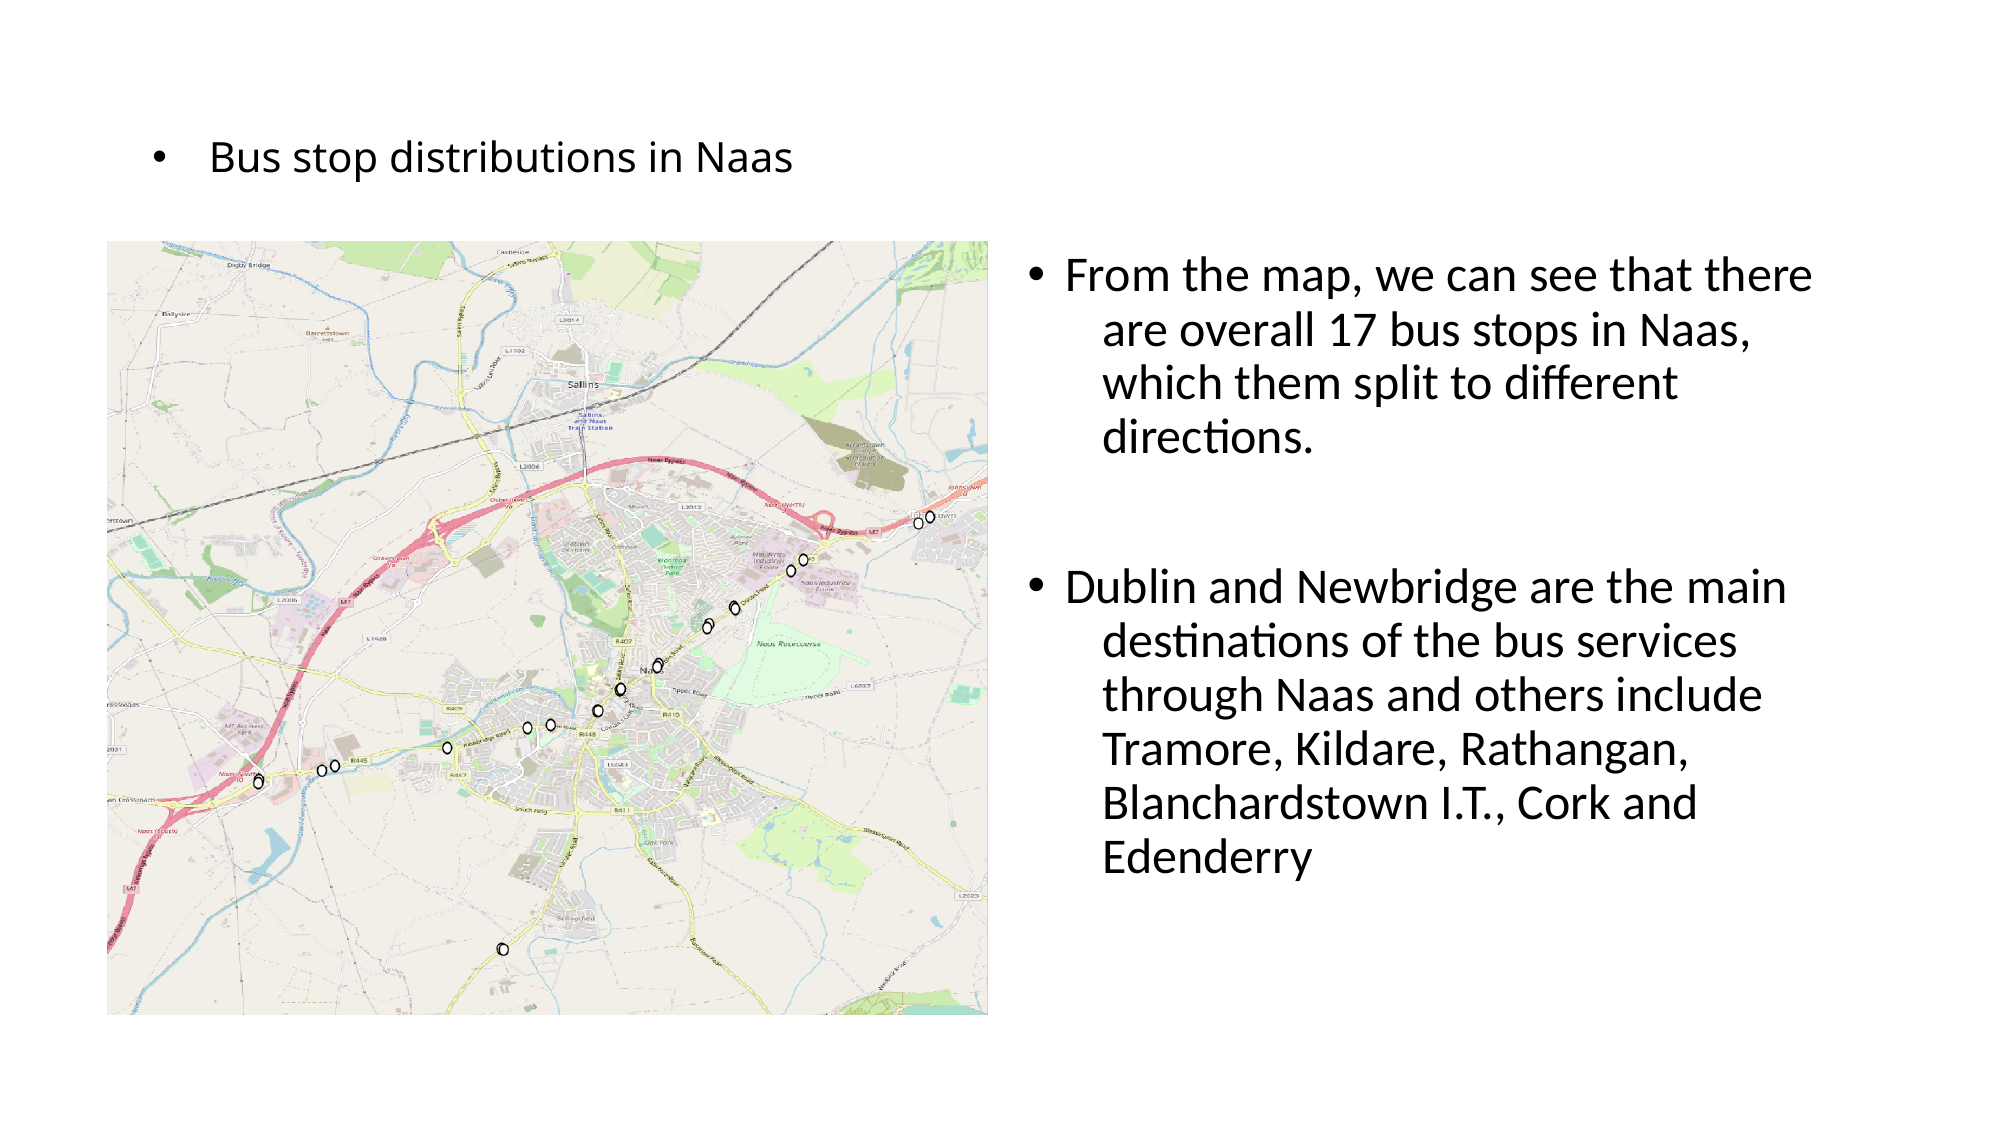

# Bus stop distributions in Naas
From the map, we can see that there are overall 17 bus stops in Naas, which them split to different directions.
Dublin and Newbridge are the main destinations of the bus services through Naas and others include Tramore, Kildare, Rathangan, Blanchardstown I.T., Cork and Edenderry